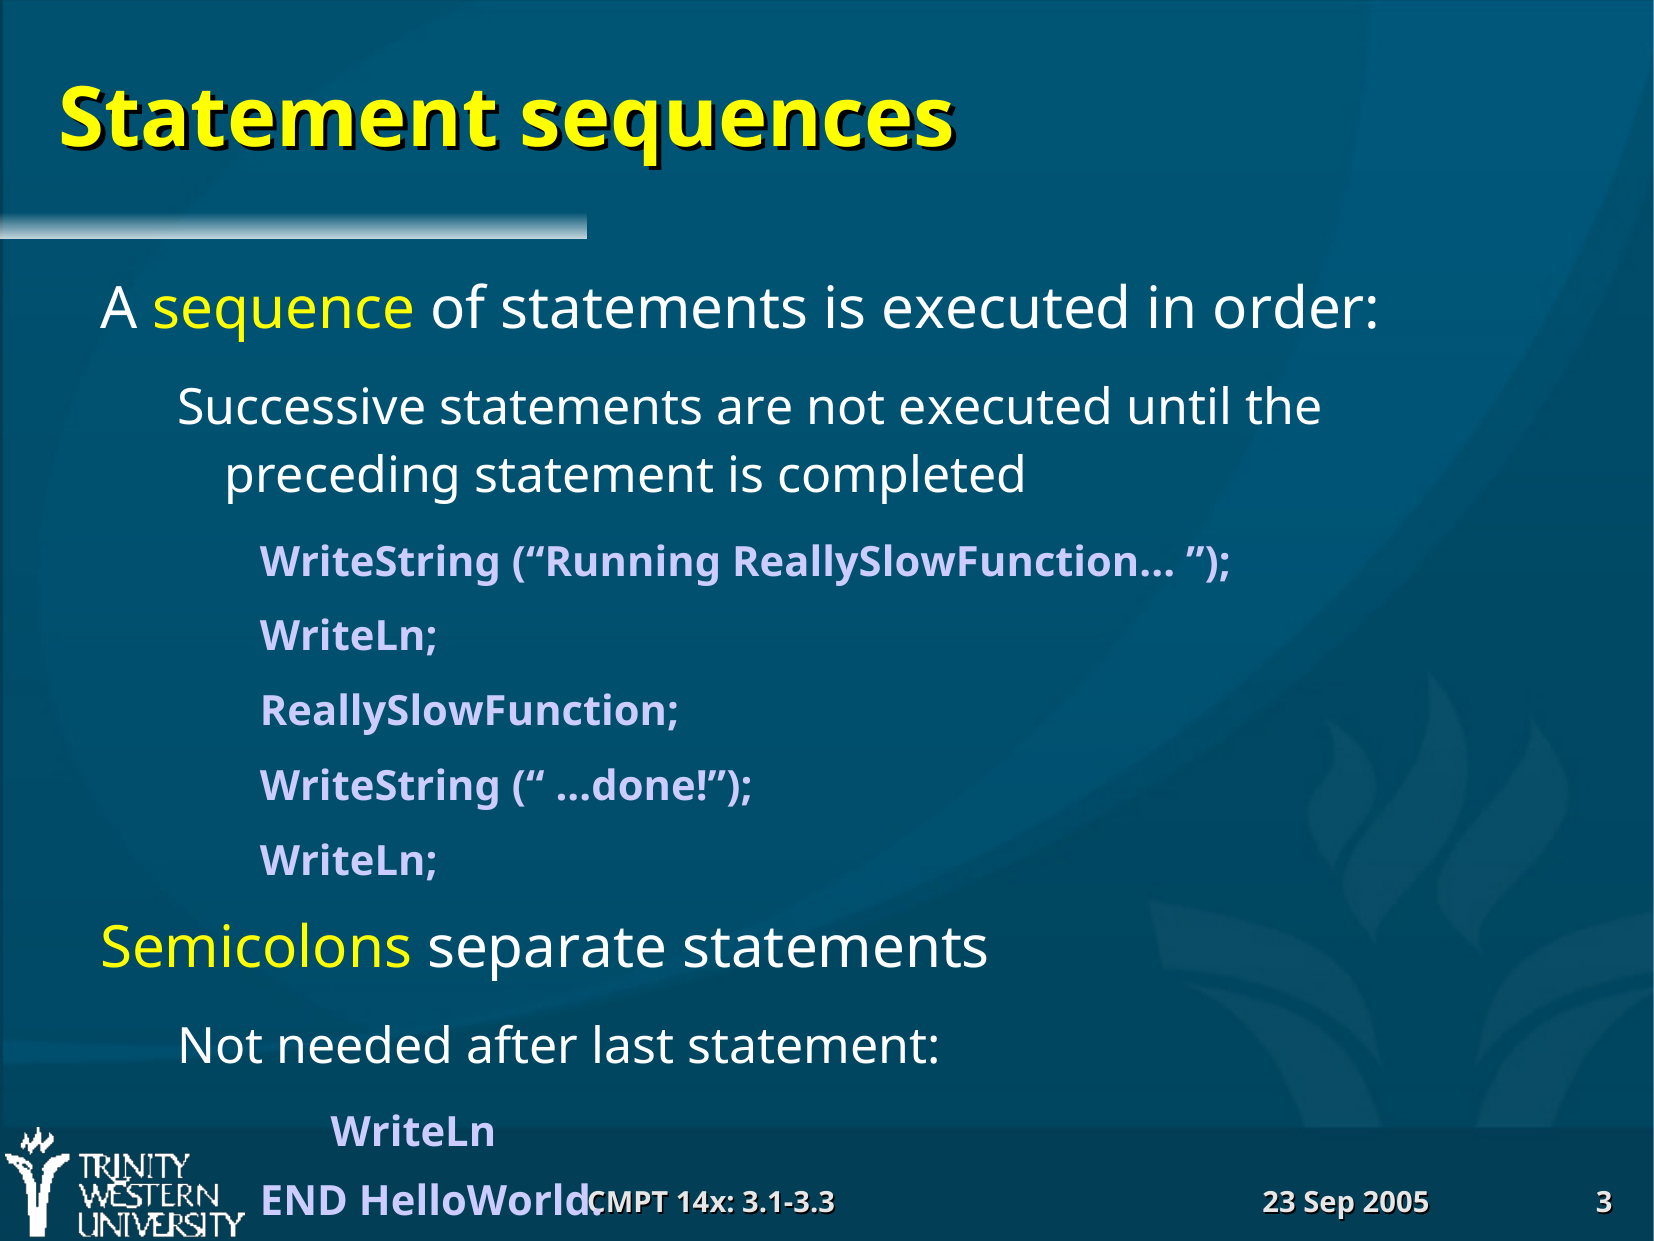

# Statement sequences
A sequence of statements is executed in order:
Successive statements are not executed until the preceding statement is completed
WriteString (“Running ReallySlowFunction... ”);
WriteLn;
ReallySlowFunction;
WriteString (“ ...done!”);
WriteLn;
Semicolons separate statements
Not needed after last statement:
WriteLn
END HelloWorld.
CMPT 14x: 3.1-3.3
23 Sep 2005
3